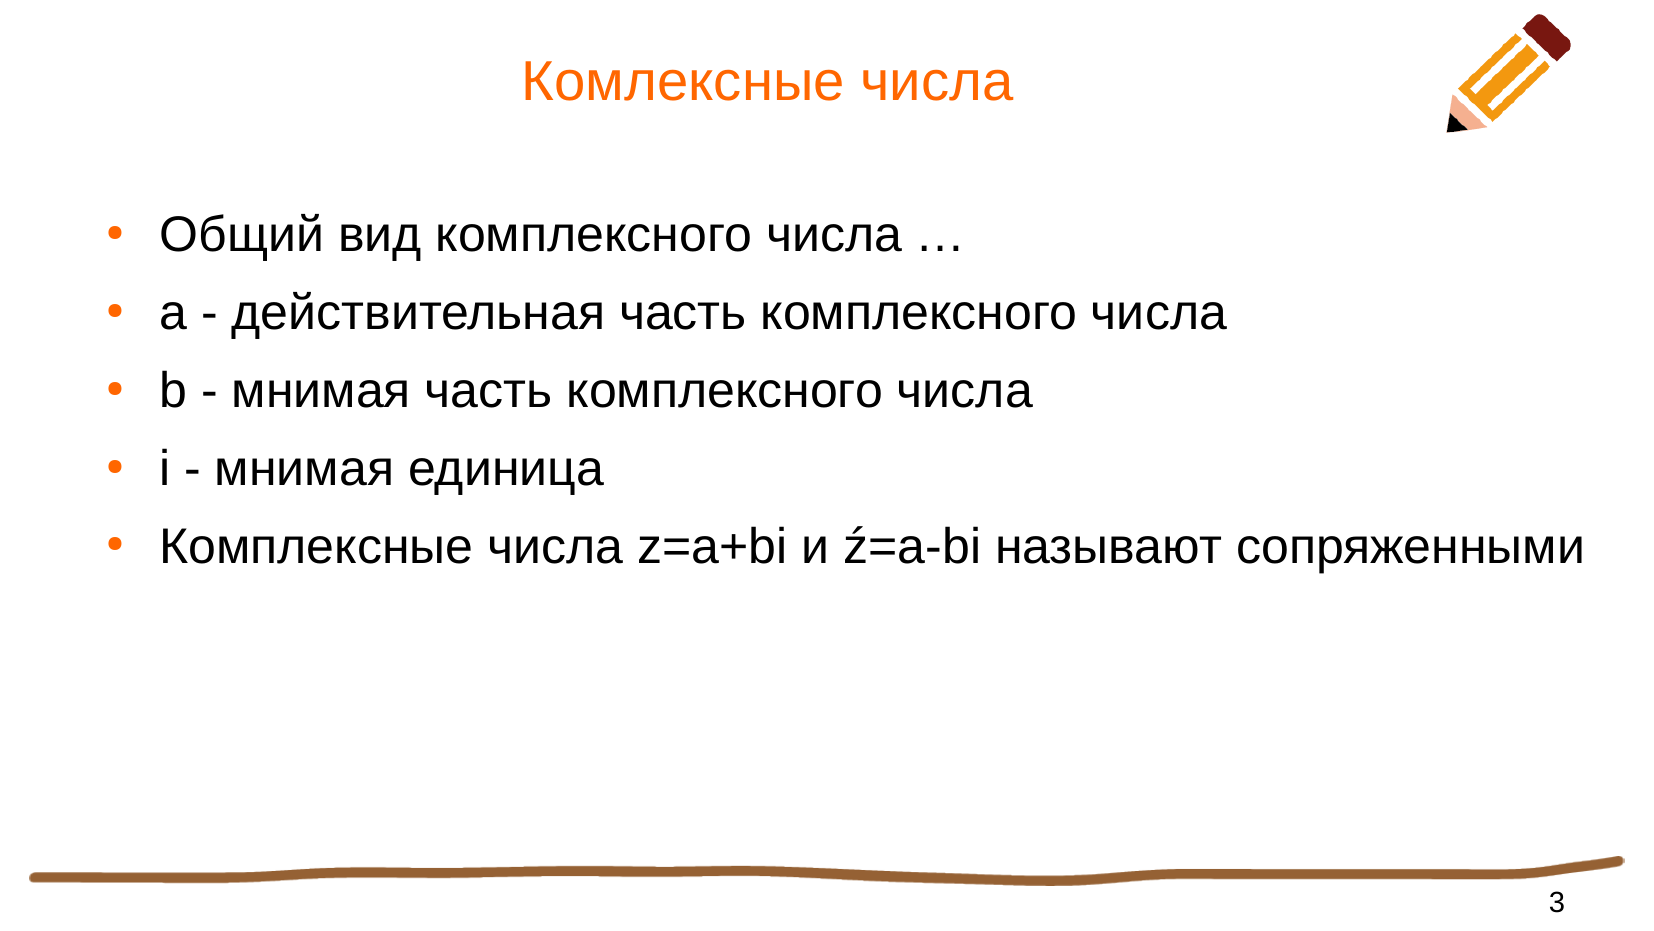

# Комлексные числа
Общий вид комплексного числа …
a - действительная часть комплексного числа
b - мнимая часть комплексного числа
i - мнимая единица
Комплексные числа z=a+bi и ź=a-bi называют сопряженными
3